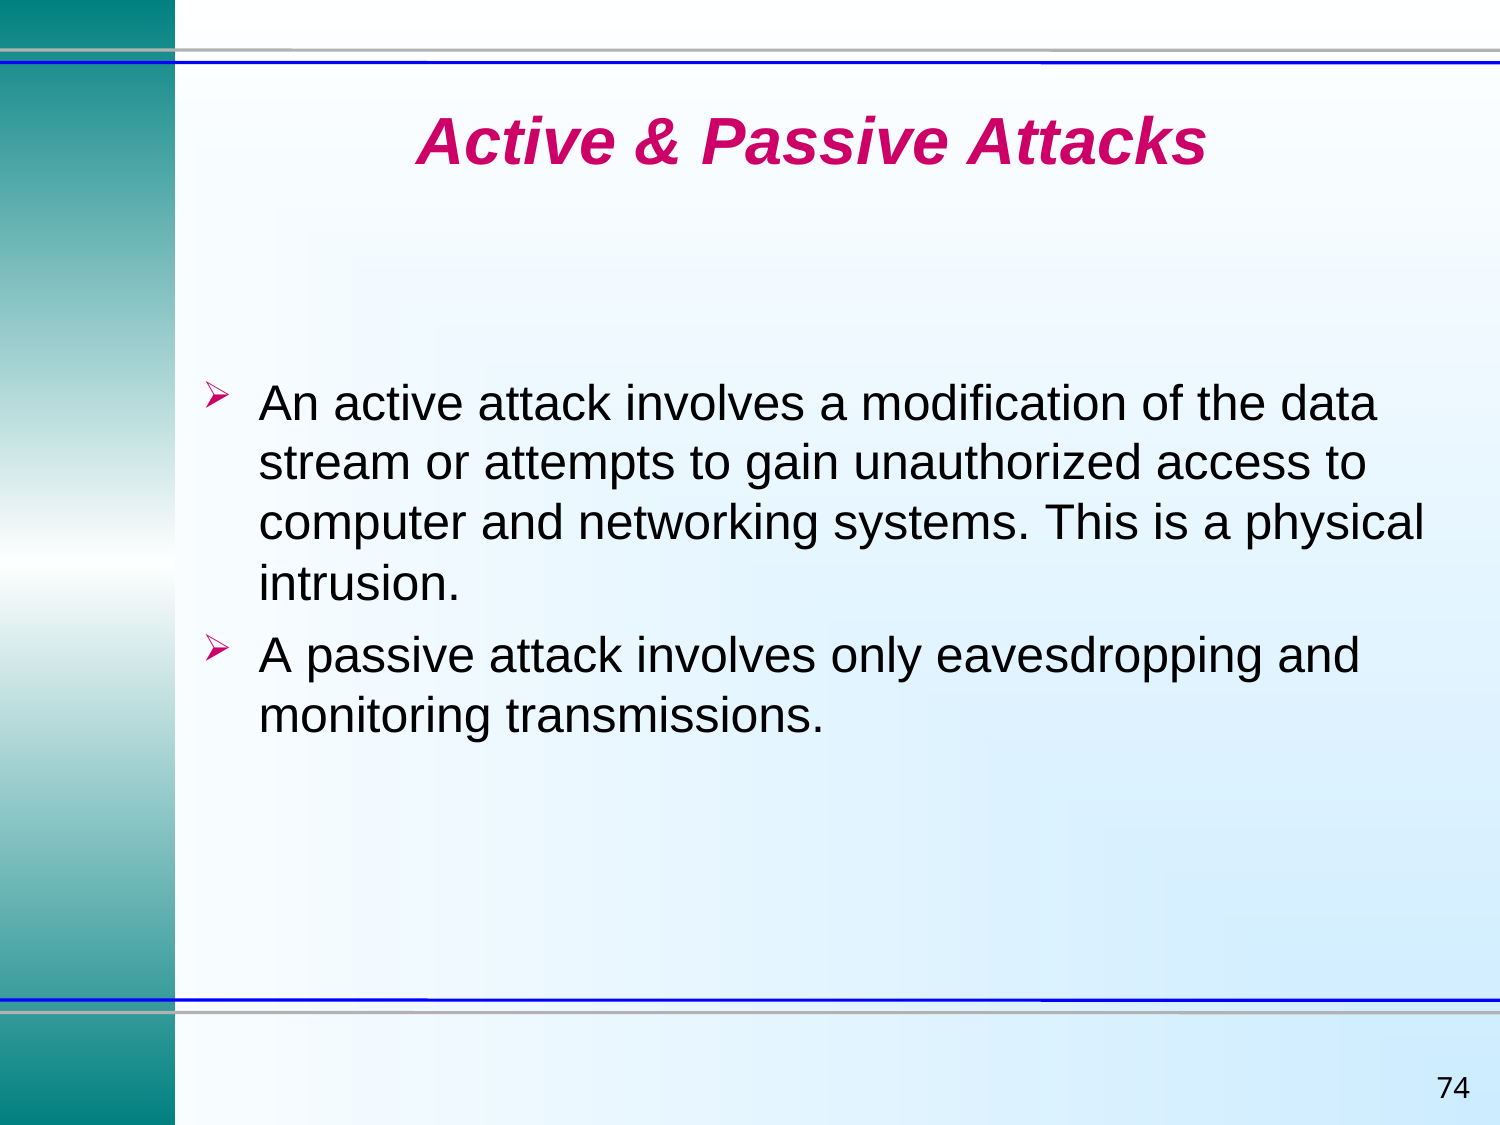

Active & Passive Attacks
An active attack involves a modification of the data stream or attempts to gain unauthorized access to computer and networking systems. This is a physical intrusion.
A passive attack involves only eavesdropping and monitoring transmissions.